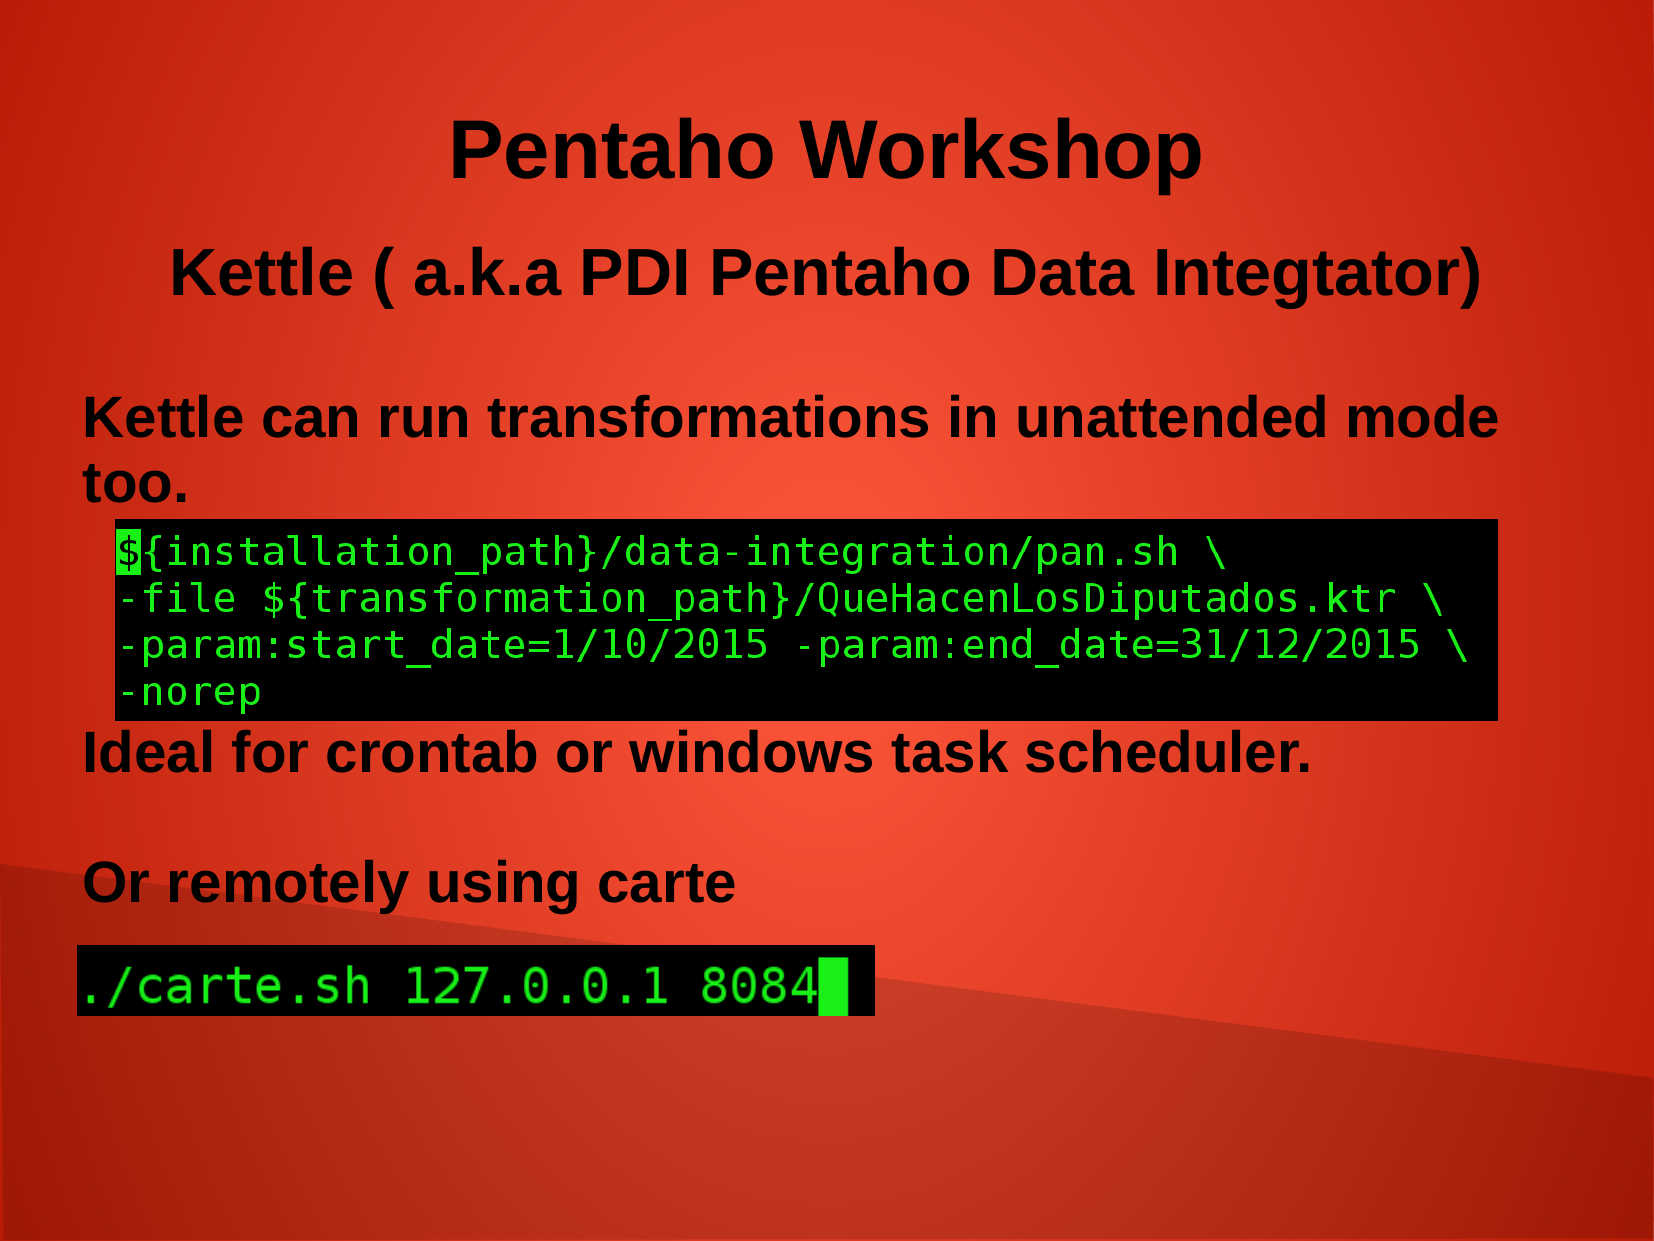

# Pentaho Workshop
Kettle ( a.k.a PDI Pentaho Data Integtator)
Kettle can run transformations in unattended mode too.
Ideal for crontab or windows task scheduler.
Or remotely using carte